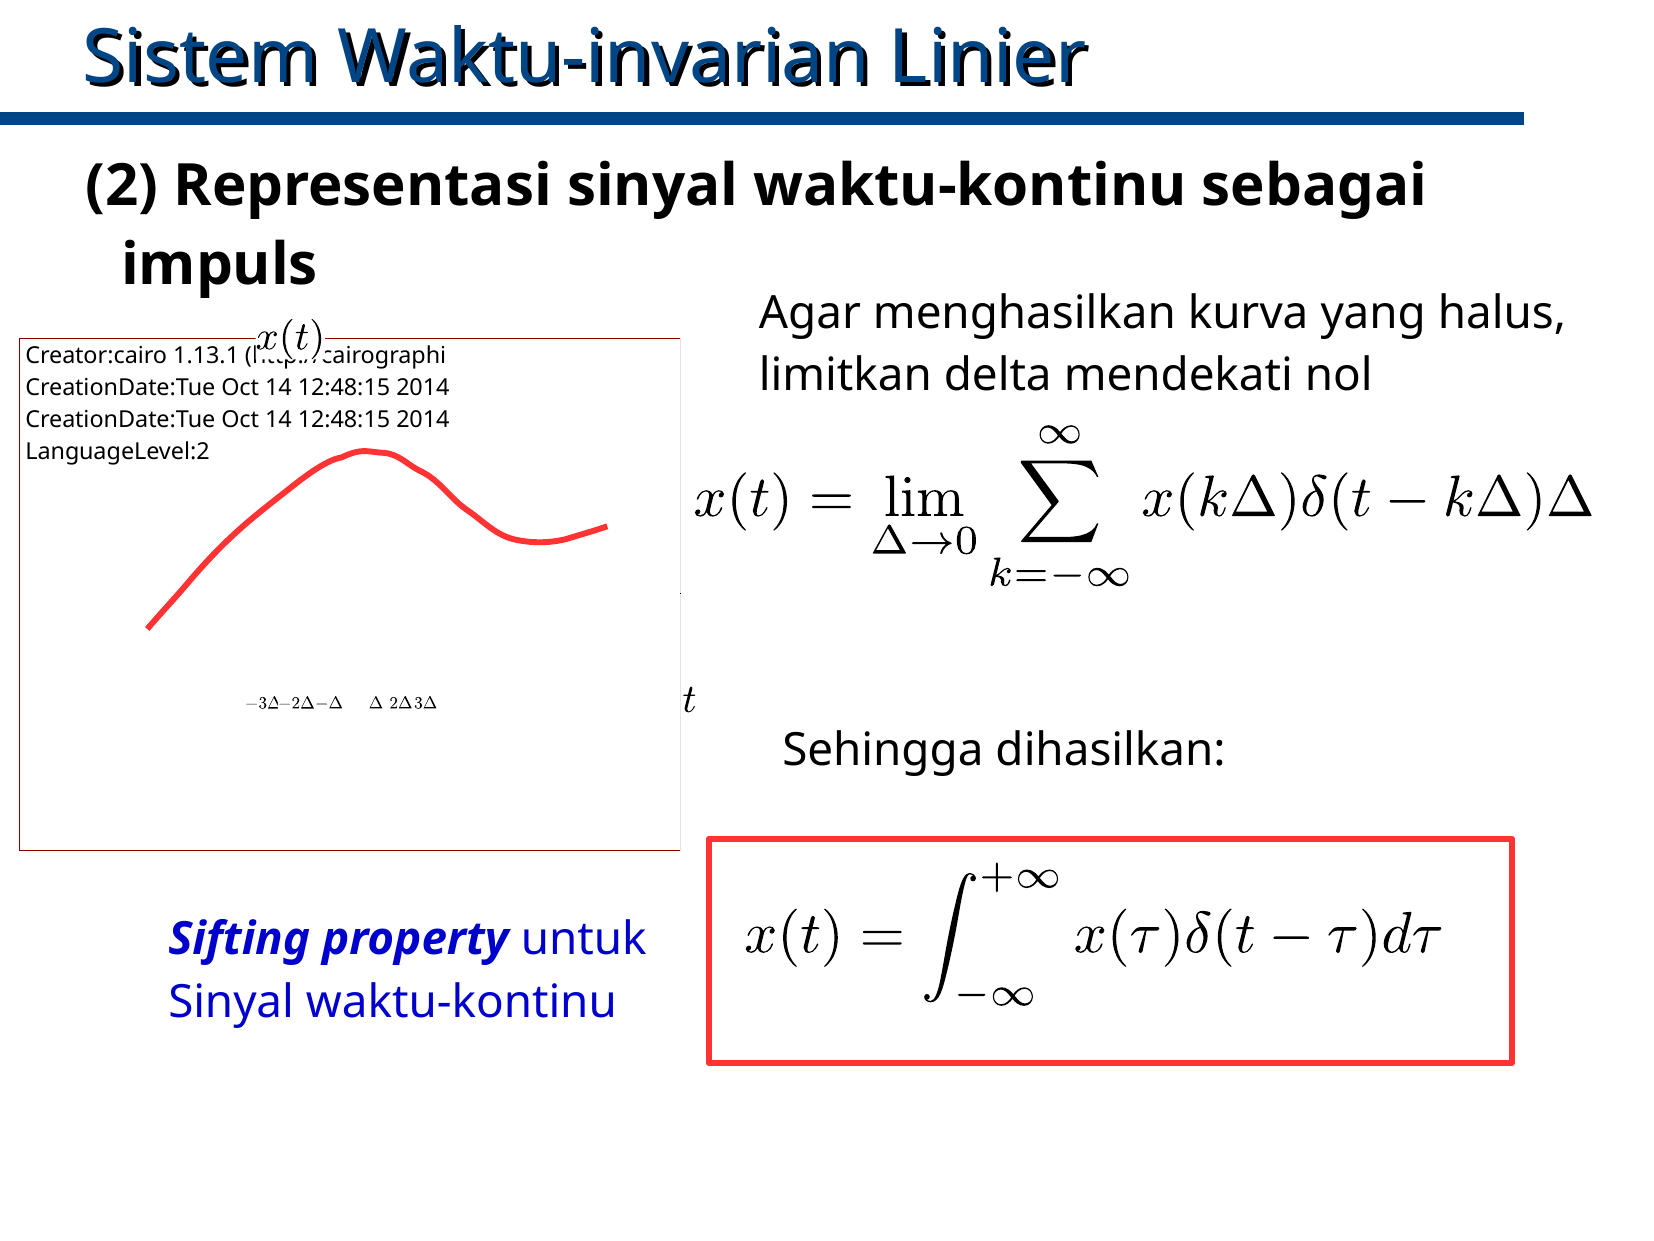

# Sistem Waktu-invarian Linier
 Representasi sinyal waktu-kontinu sebagai impuls
Agar menghasilkan kurva yang halus, limitkan delta mendekati nol
Sehingga dihasilkan:
Sifting property untuk Sinyal waktu-kontinu